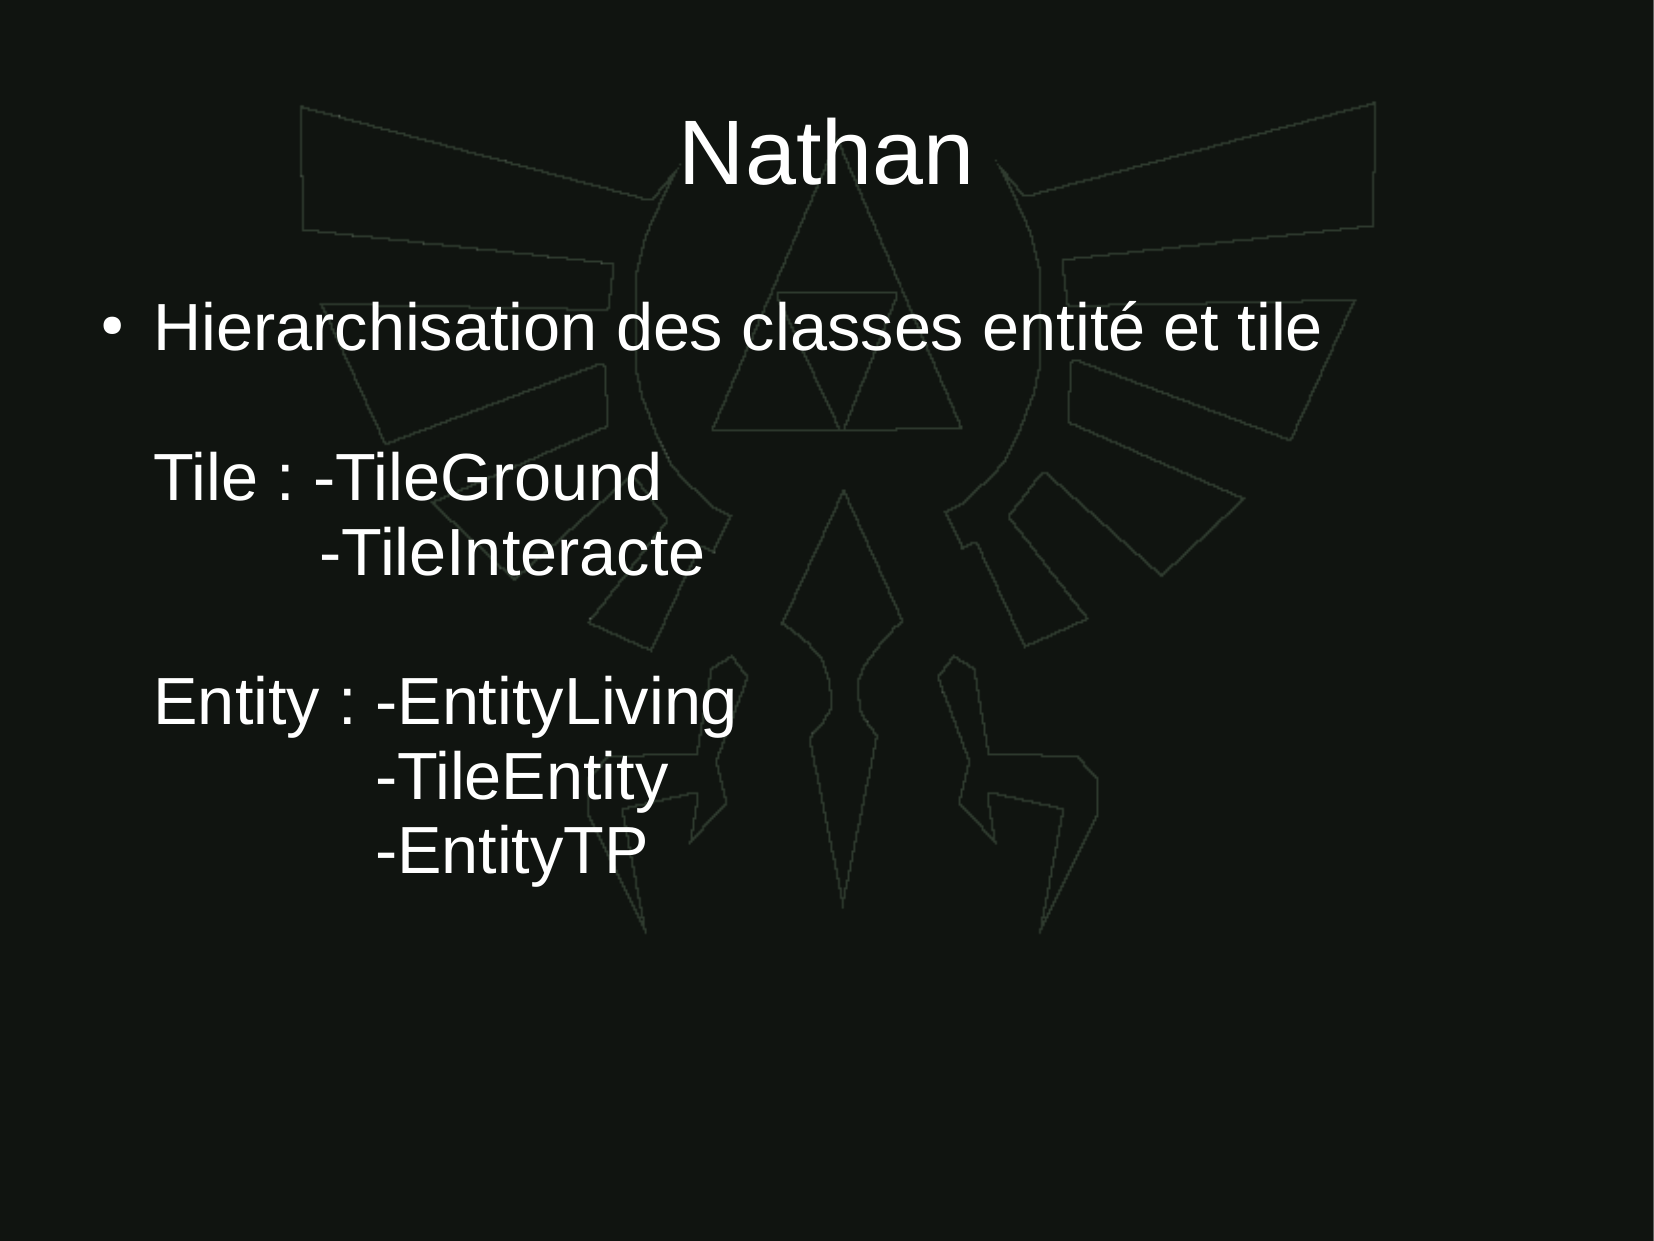

# Nathan
Hierarchisation des classes entité et tile
Tile : -TileGround
		 -TileInteracte
Entity : -EntityLiving
			-TileEntity
			-EntityTP